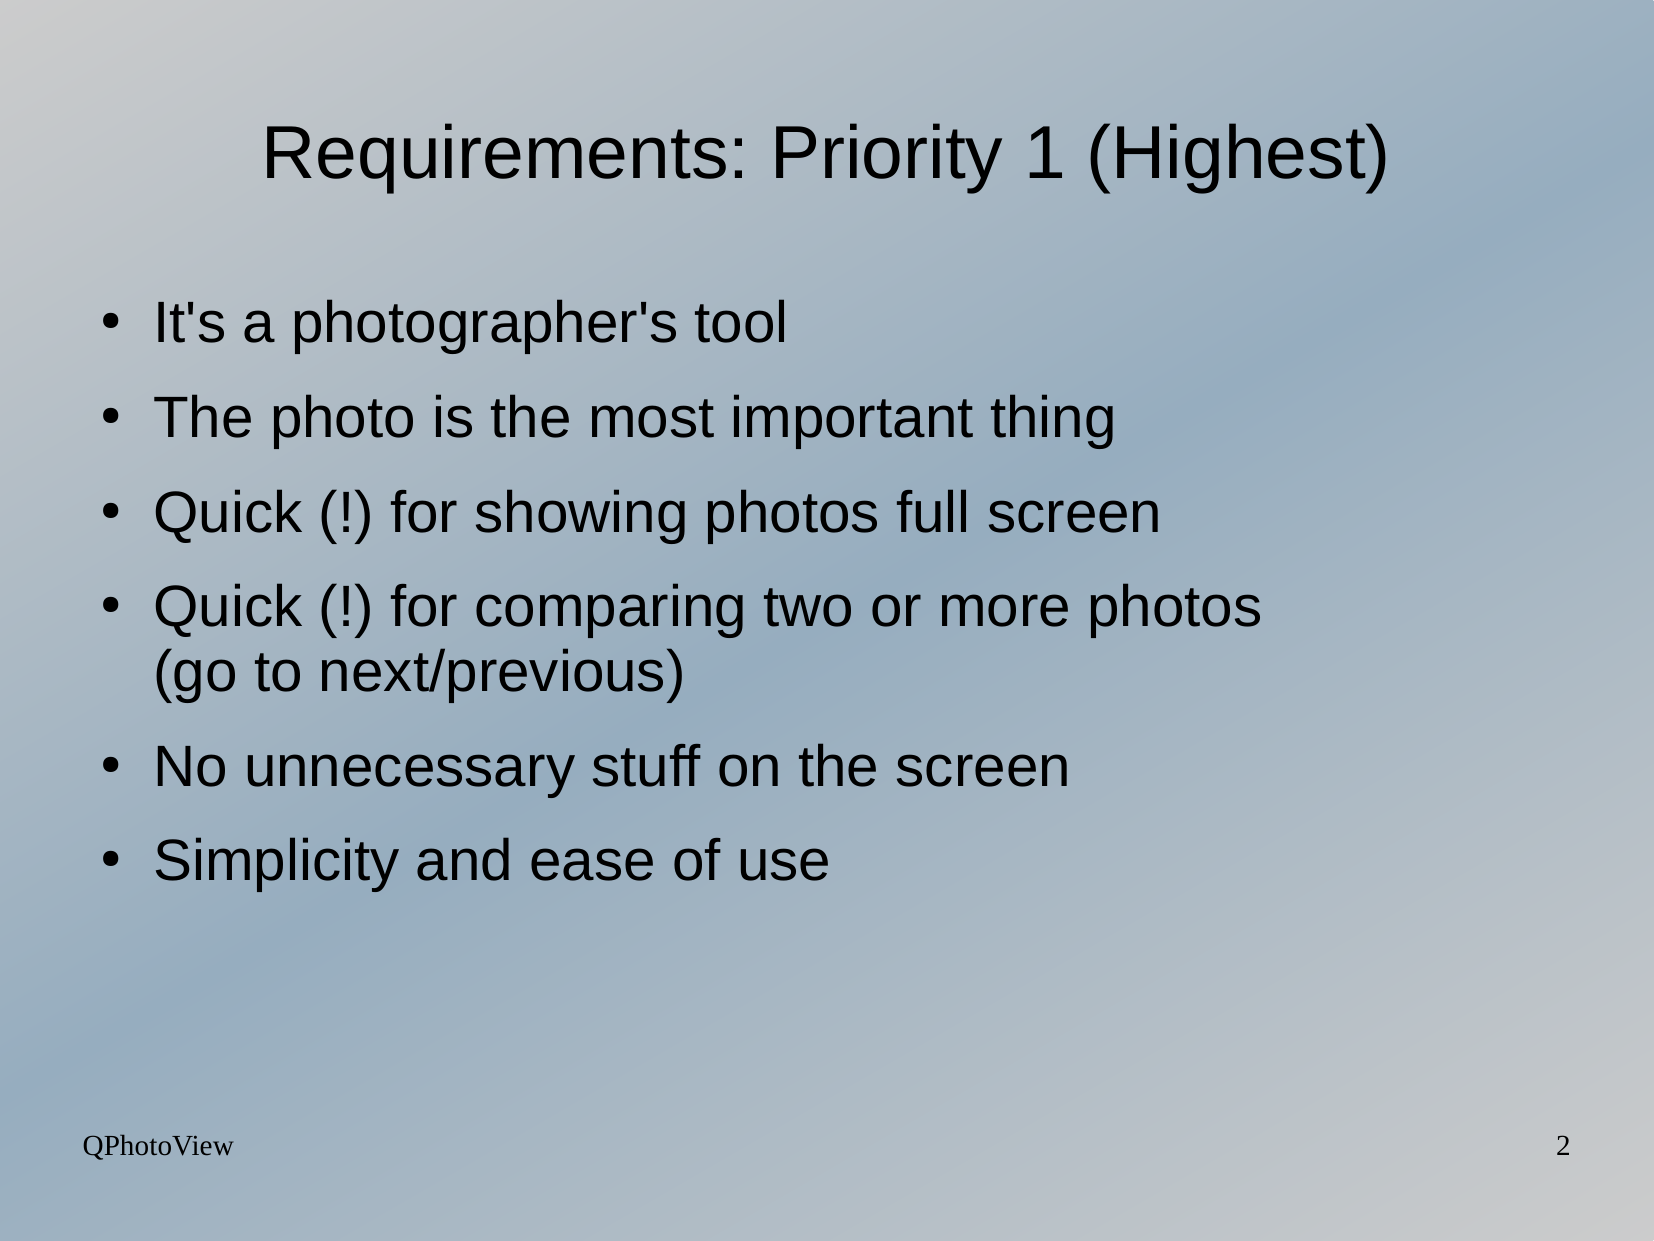

# Requirements: Priority 1 (Highest)
It's a photographer's tool
The photo is the most important thing
Quick (!) for showing photos full screen
Quick (!) for comparing two or more photos
(go to next/previous)
No unnecessary stuff on the screen
Simplicity and ease of use
2